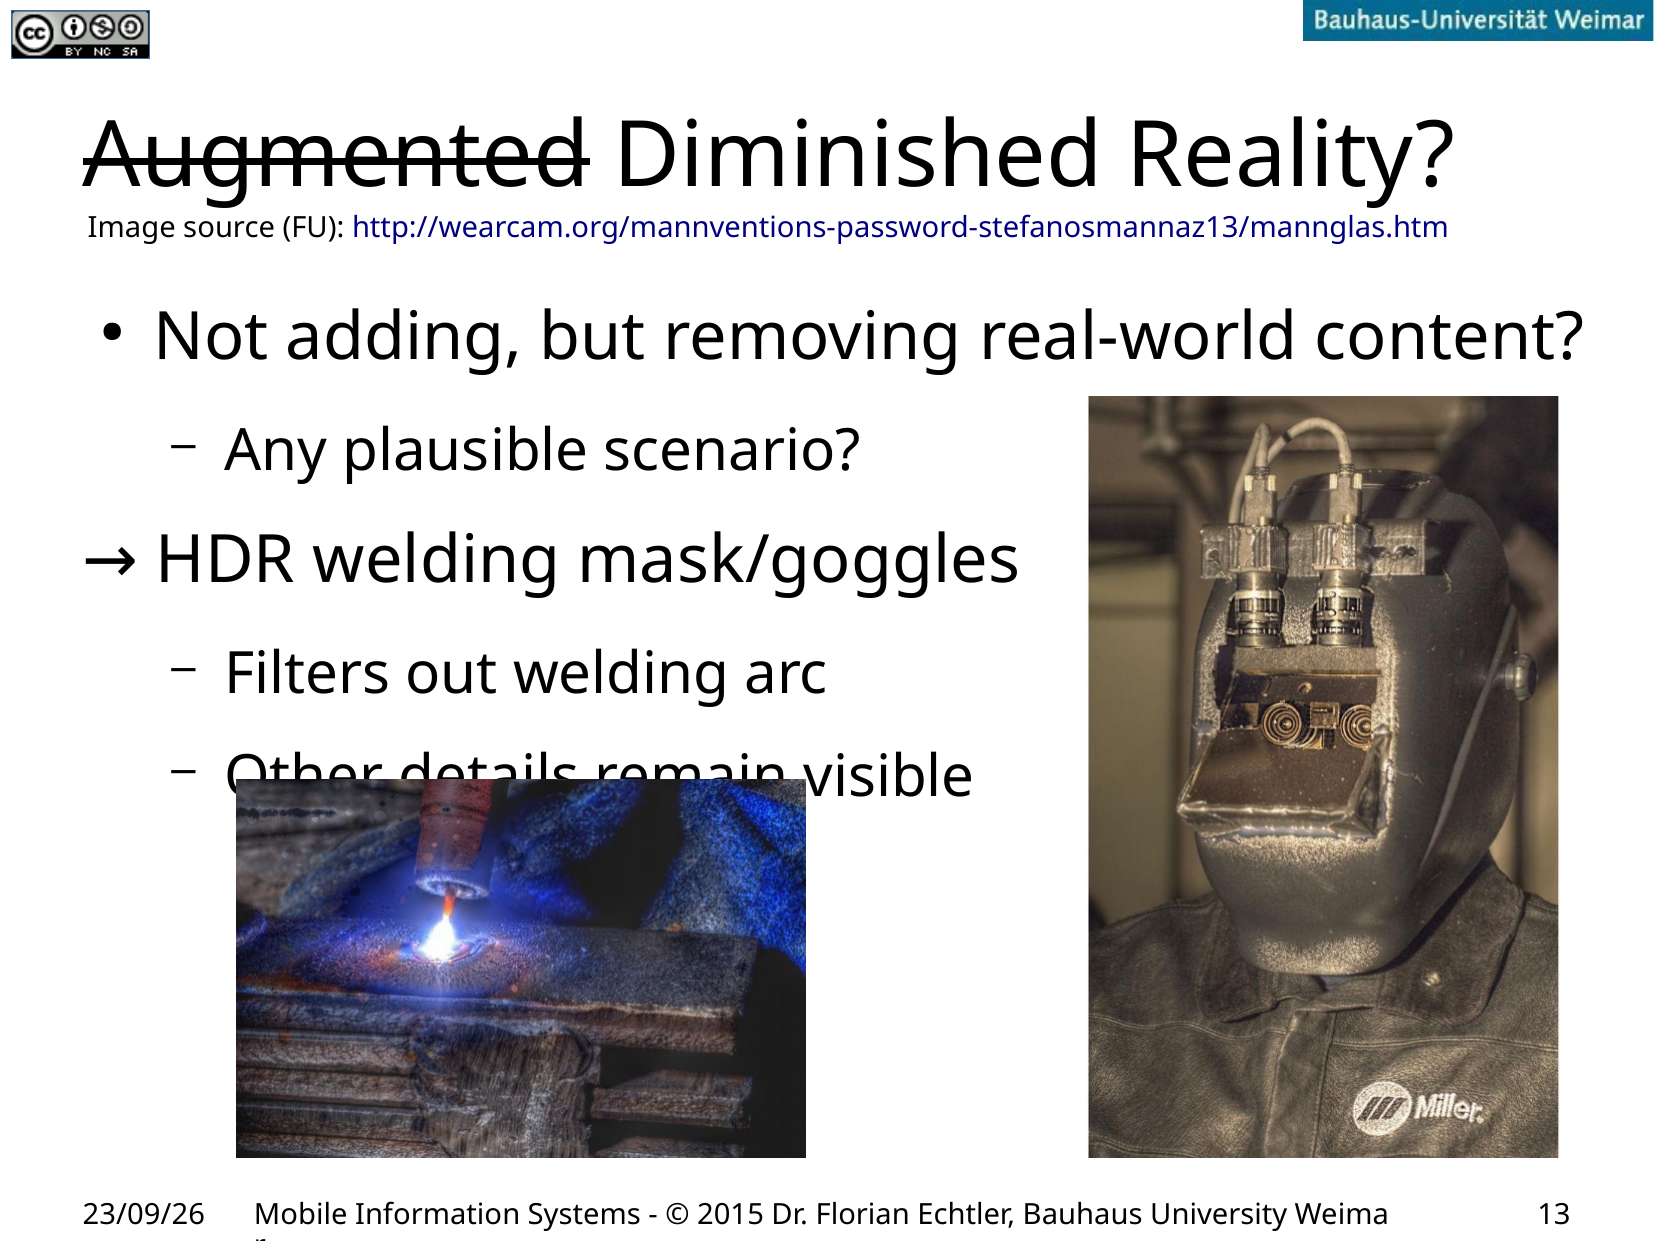

# Augmented Diminished Reality?
Image source (FU): http://wearcam.org/mannventions-password-stefanosmannaz13/mannglas.htm
Not adding, but removing real-world content?
Any plausible scenario?
→ HDR welding mask/goggles
Filters out welding arc
Other details remain visible
Mobile Information Systems - © 2015 Dr. Florian Echtler, Bauhaus University Weimar
13